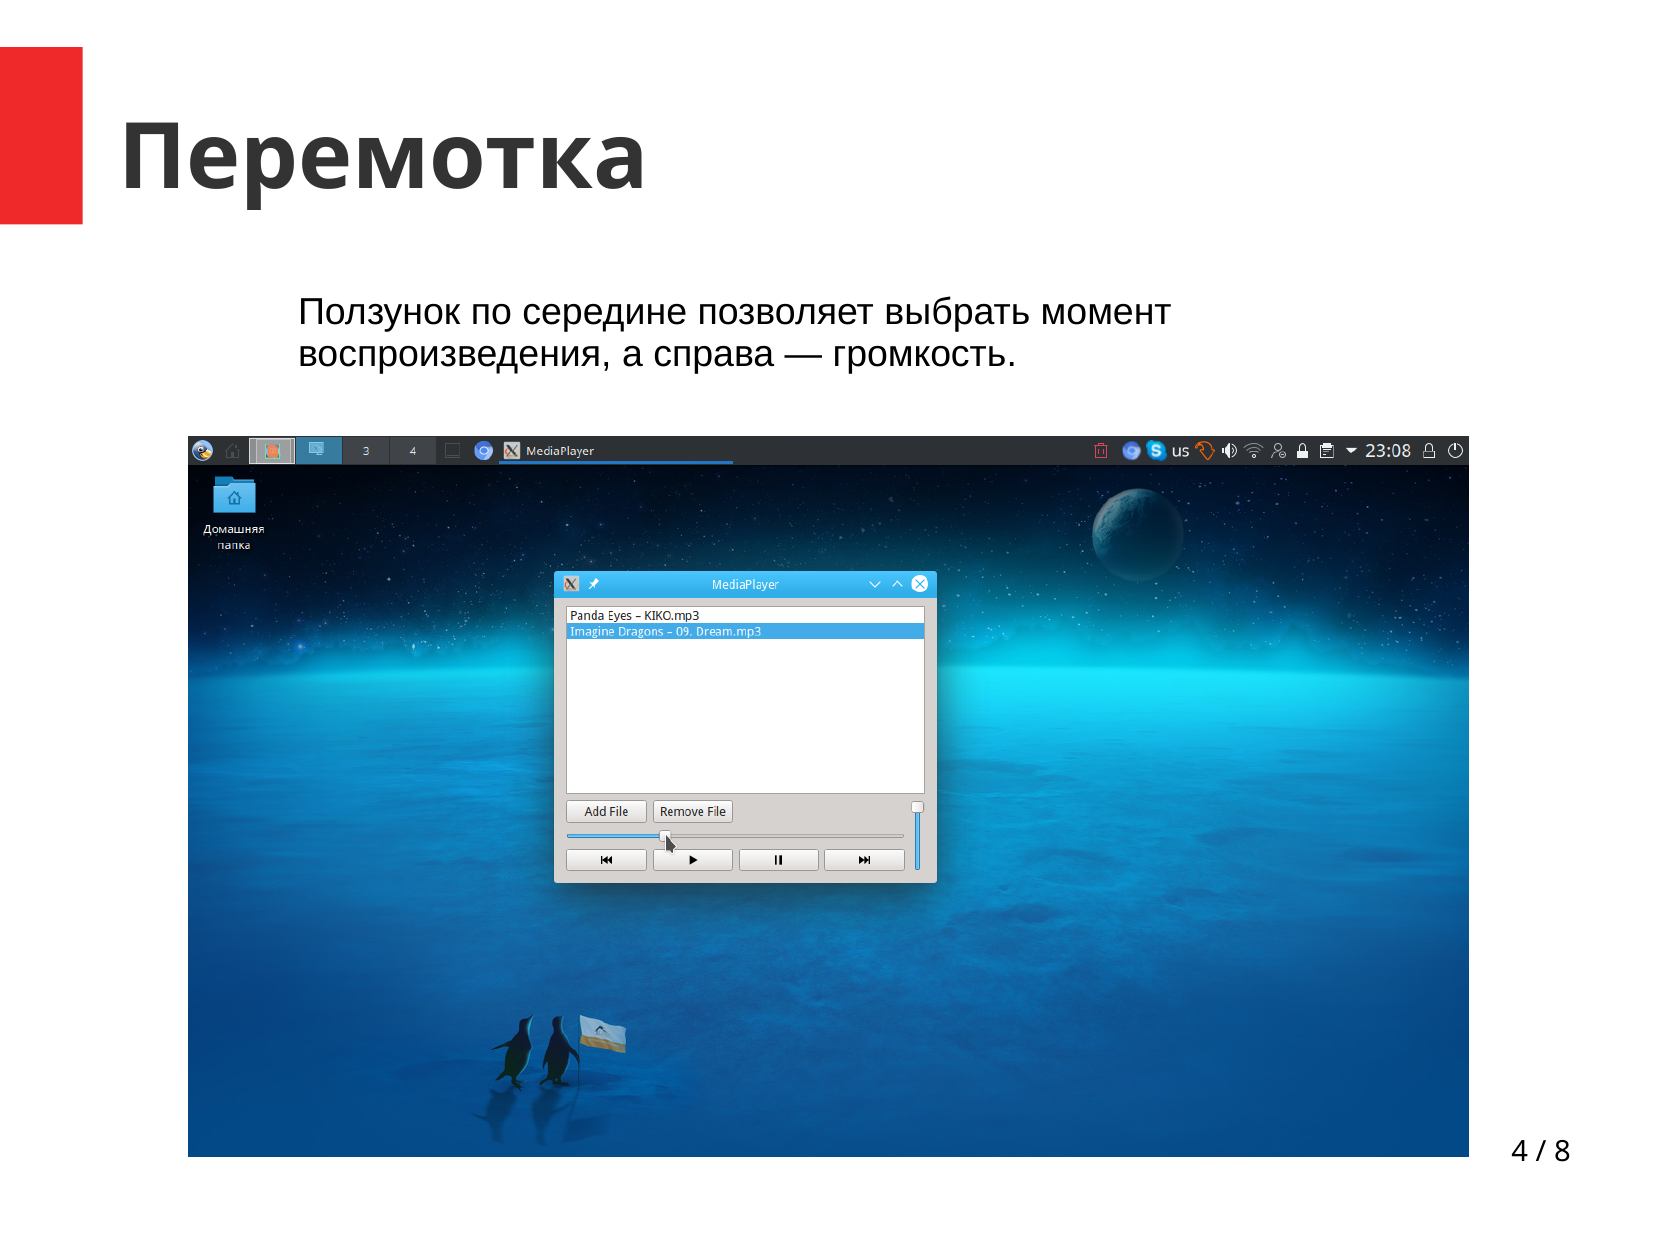

# Перемотка
Ползунок по середине позволяет выбрать момент воспроизведения, а справа — громкость.
4